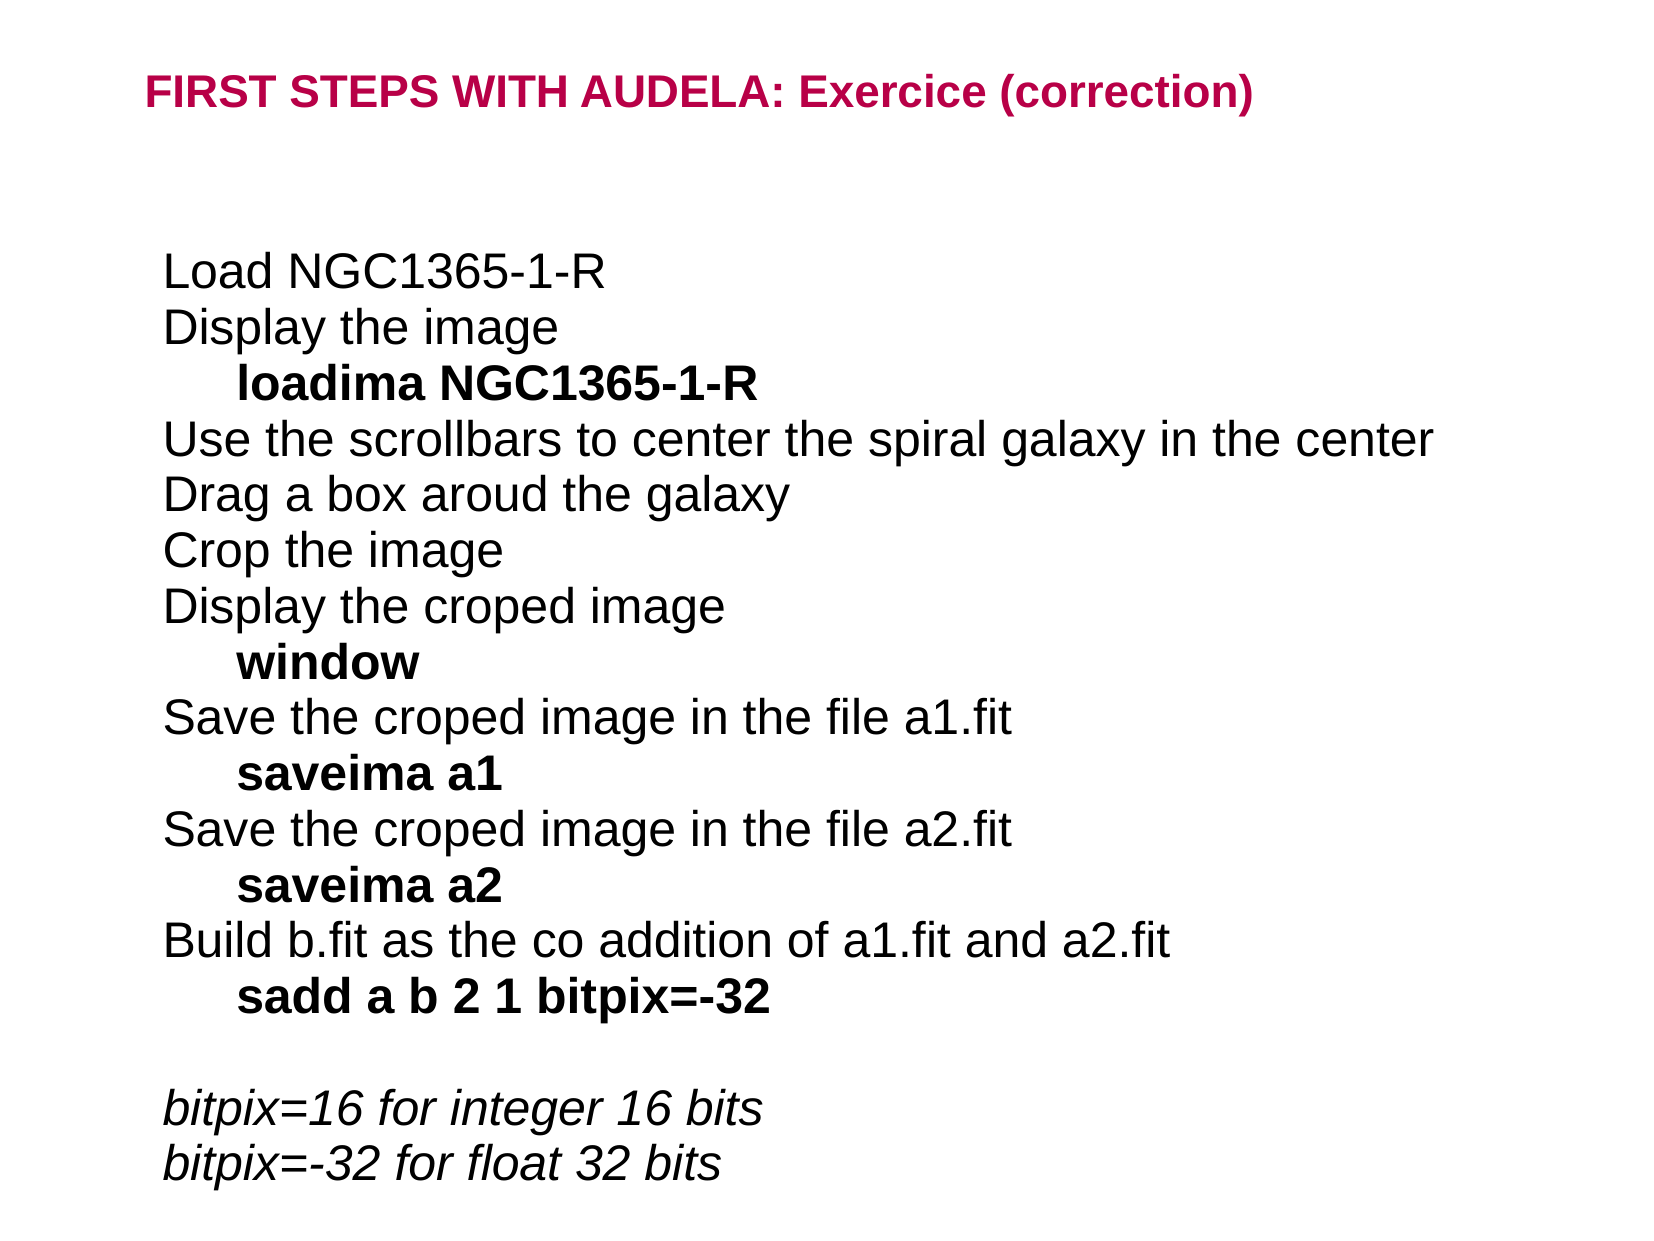

FIRST STEPS WITH AUDELA: Exercice (correction)
Load NGC1365-1-R
Display the image
	loadima NGC1365-1-R
Use the scrollbars to center the spiral galaxy in the center
Drag a box aroud the galaxy
Crop the image
Display the croped image
	window
Save the croped image in the file a1.fit
	saveima a1
Save the croped image in the file a2.fit
	saveima a2
Build b.fit as the co addition of a1.fit and a2.fit
	sadd a b 2 1 bitpix=-32
bitpix=16 for integer 16 bits
bitpix=-32 for float 32 bits